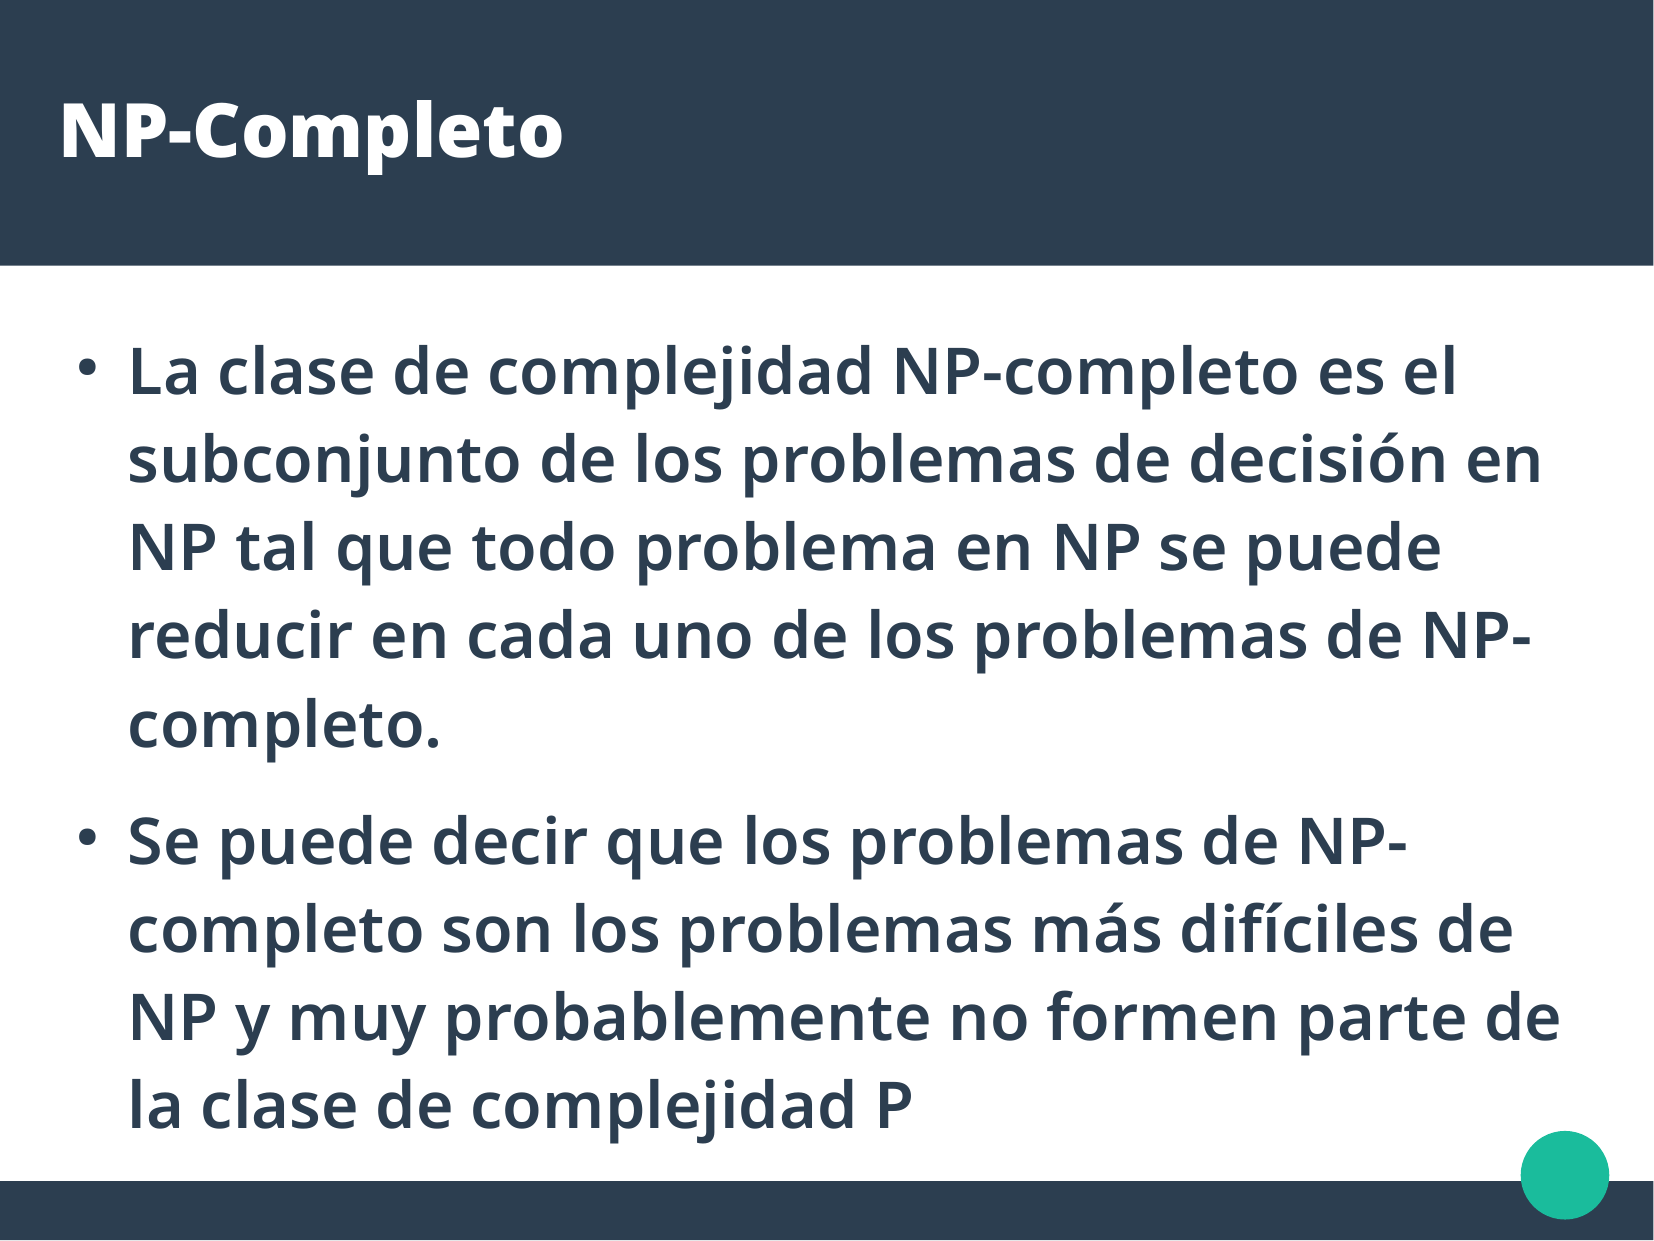

# NP-Completo
La clase de complejidad NP-completo es el subconjunto de los problemas de decisión en NP tal que todo problema en NP se puede reducir en cada uno de los problemas de NP-completo.
Se puede decir que los problemas de NP-completo son los problemas más difíciles de NP y muy probablemente no formen parte de la clase de complejidad P